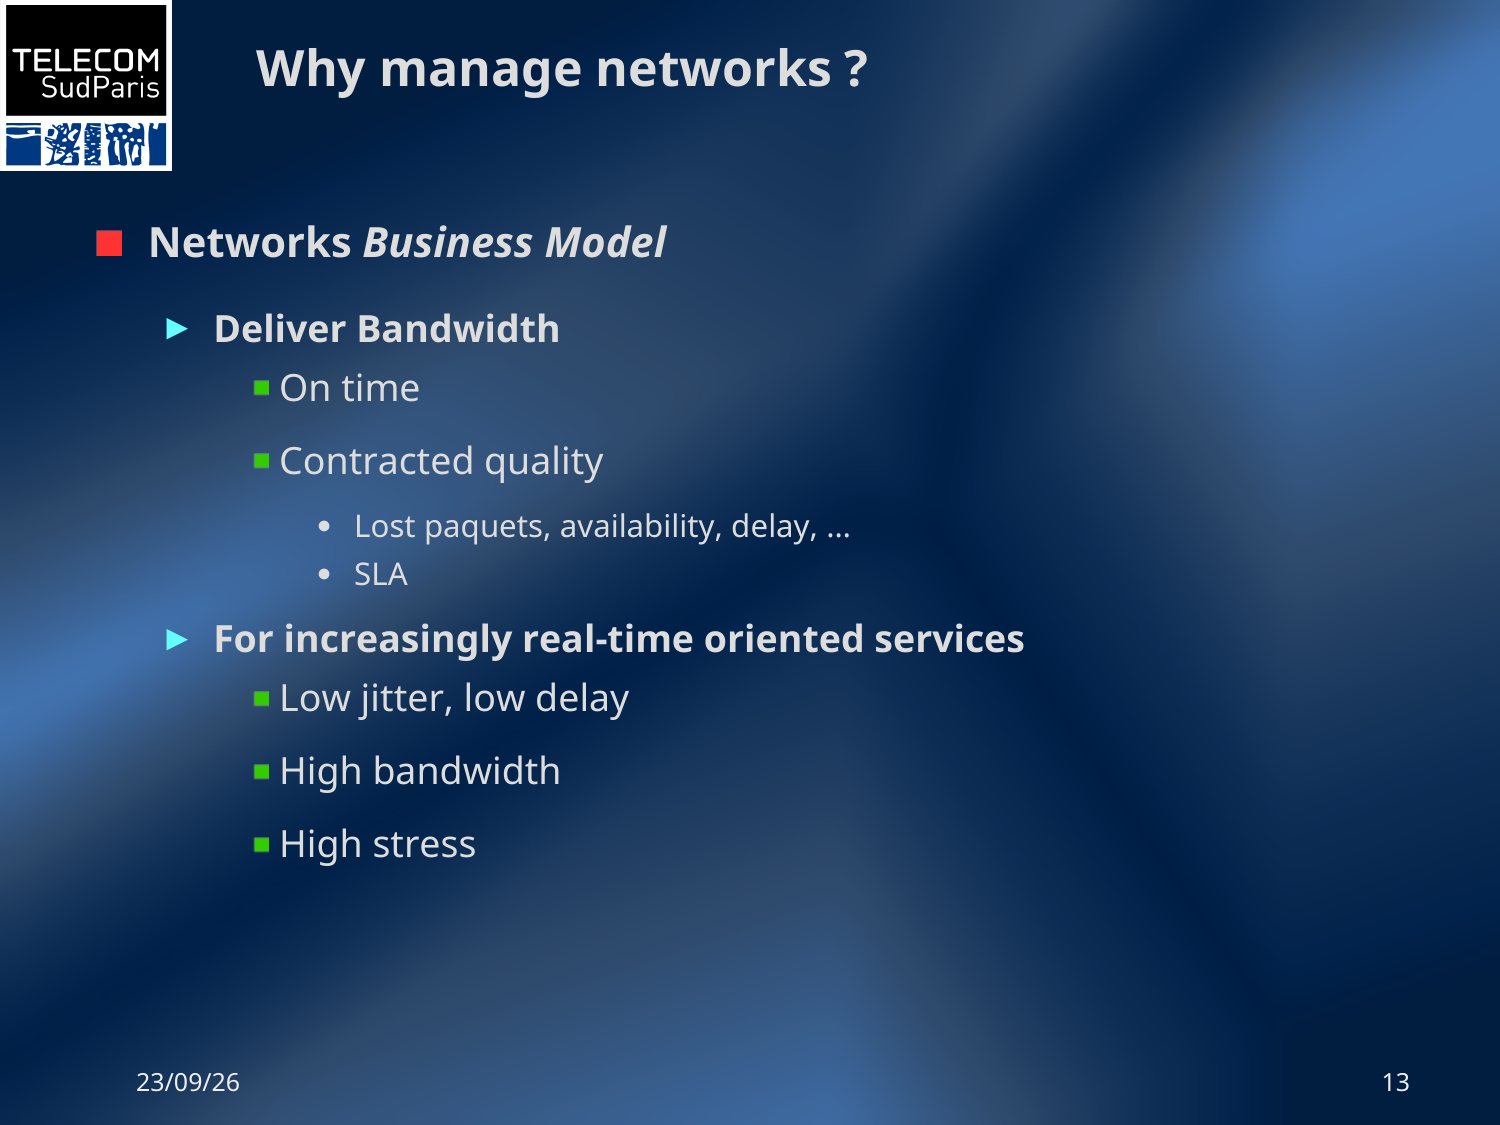

# Why manage networks ?
Networks Business Model
Deliver Bandwidth
On time
Contracted quality
Lost paquets, availability, delay, …
SLA
For increasingly real-time oriented services
Low jitter, low delay
High bandwidth
High stress
13